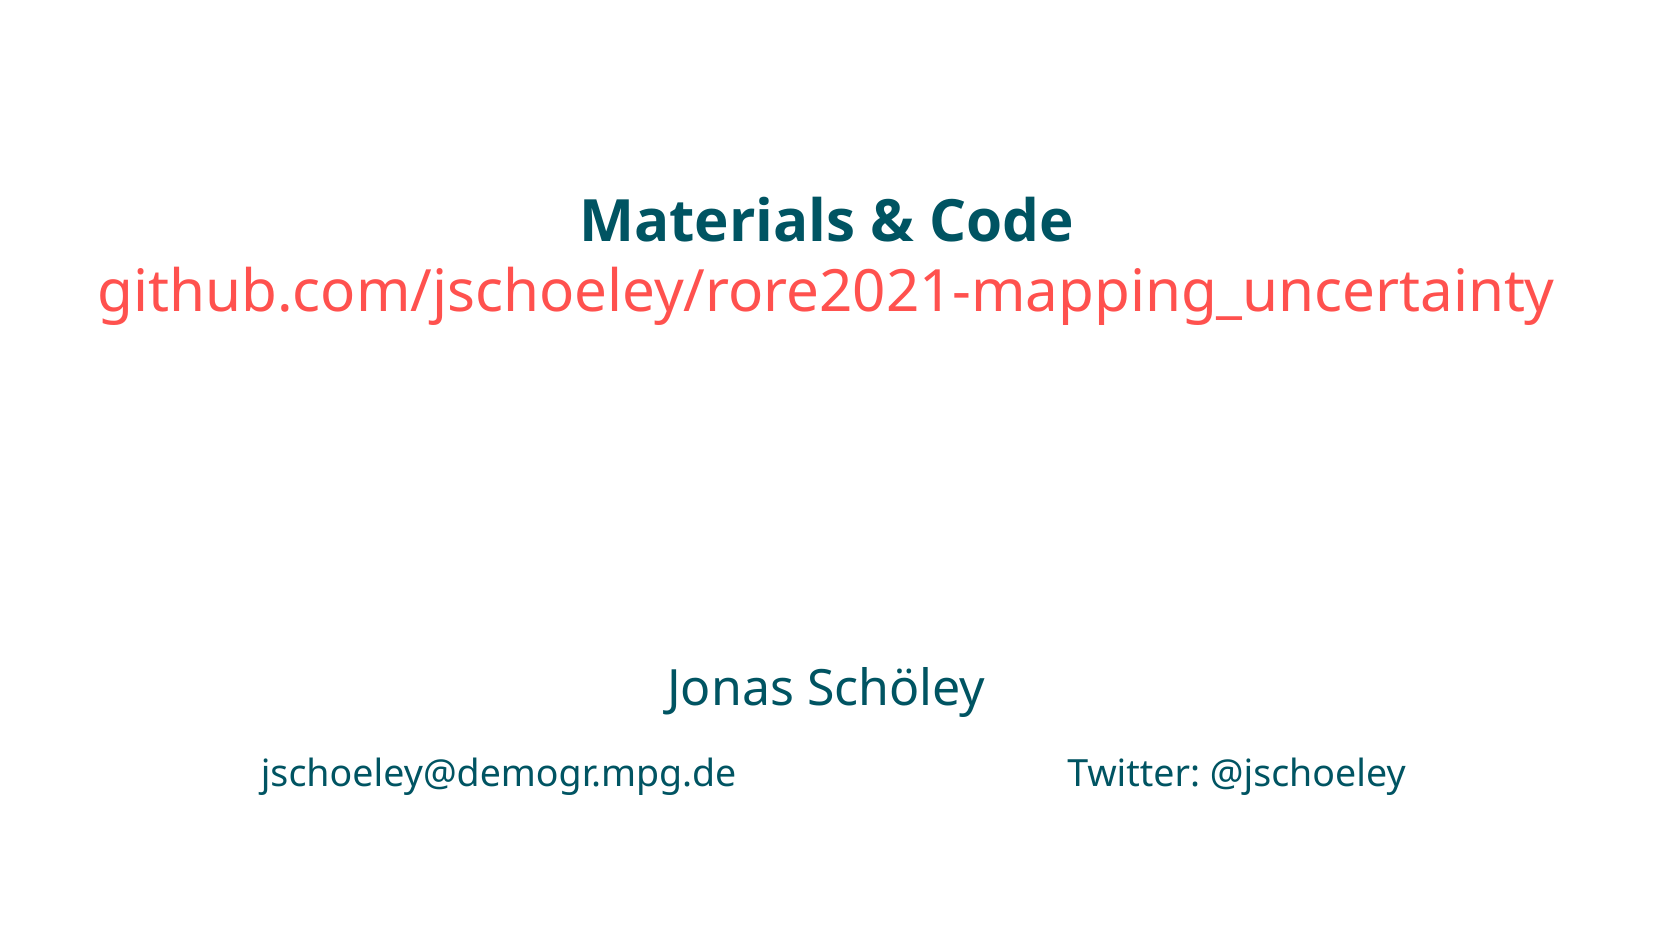

Materials & Code
github.com/jschoeley/rore2021-mapping_uncertainty
Jonas Schöley
jschoeley@demogr.mpg.de
Twitter: @jschoeley